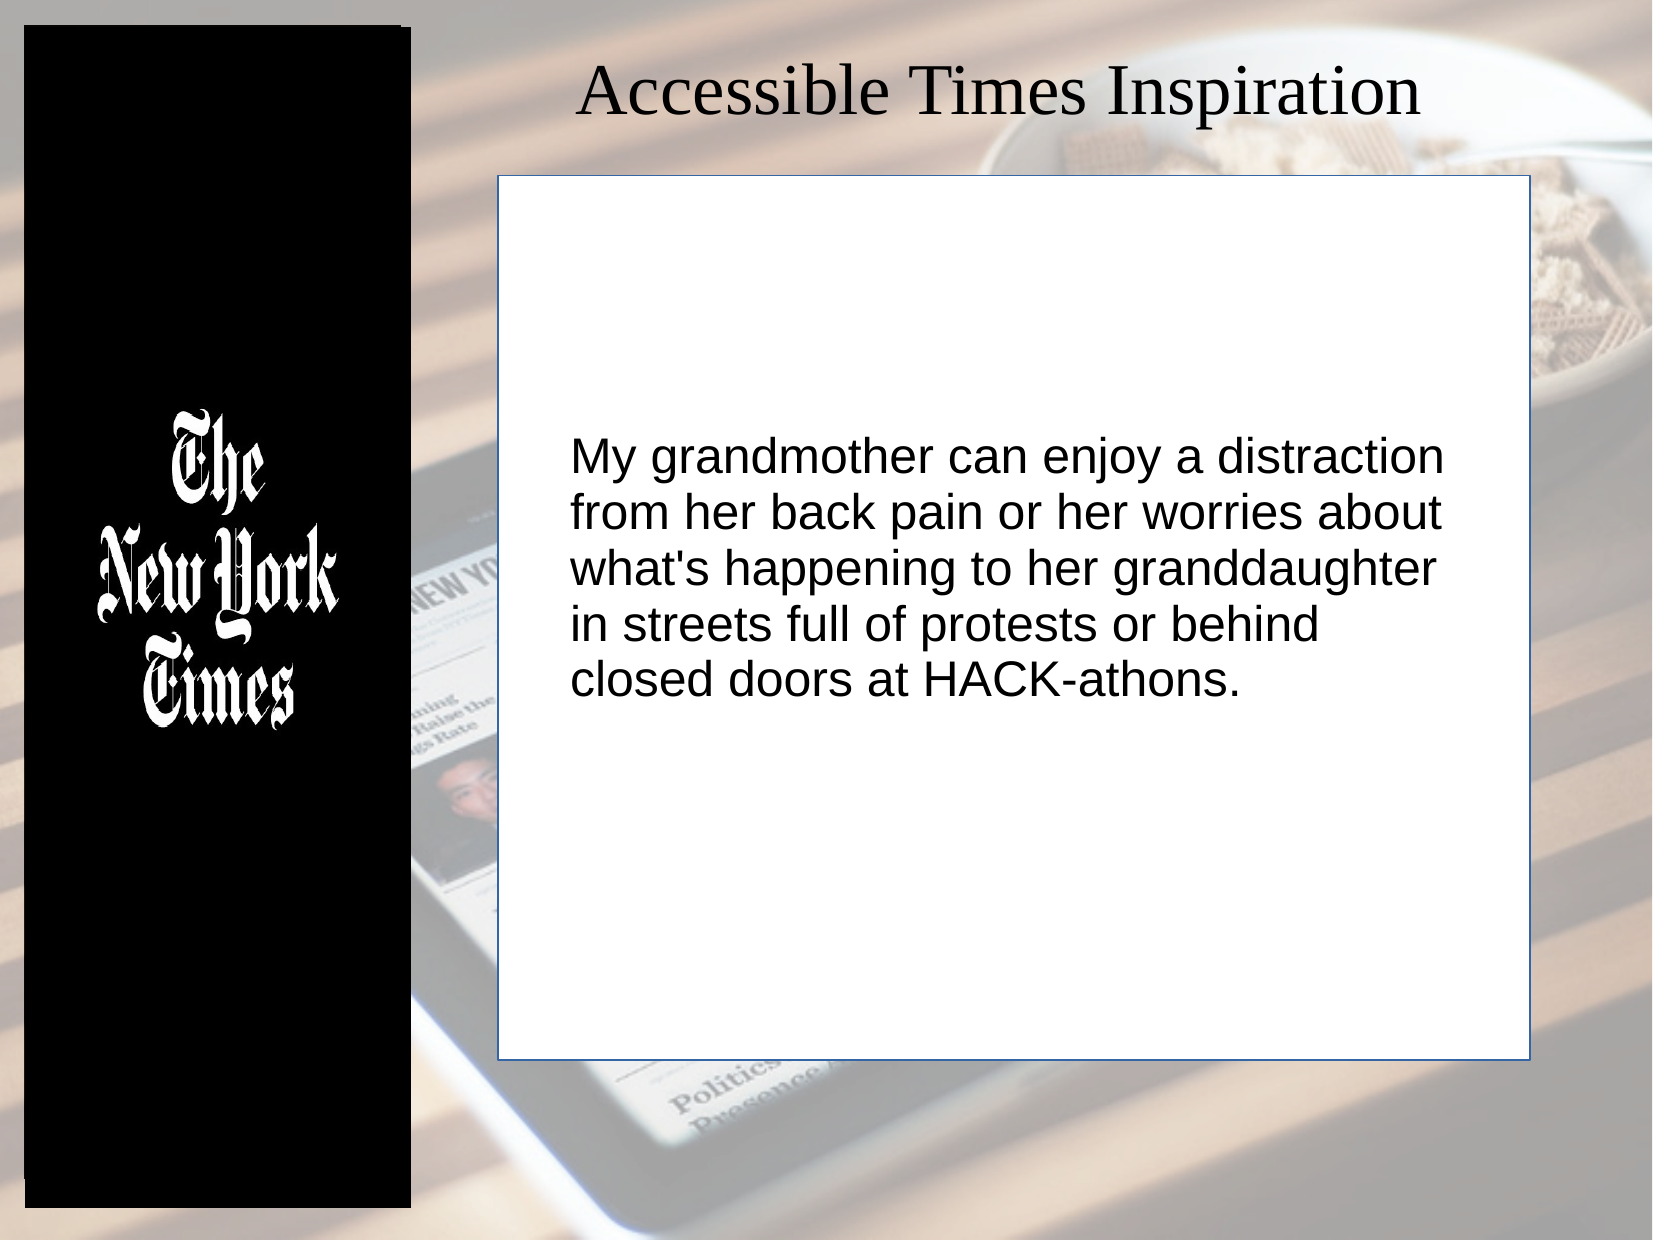

Accessible Times Inspiration
My grandmother can enjoy a distraction
from her back pain or her worries about
what's happening to her granddaughter
in streets full of protests or behind
closed doors at HACK-athons.